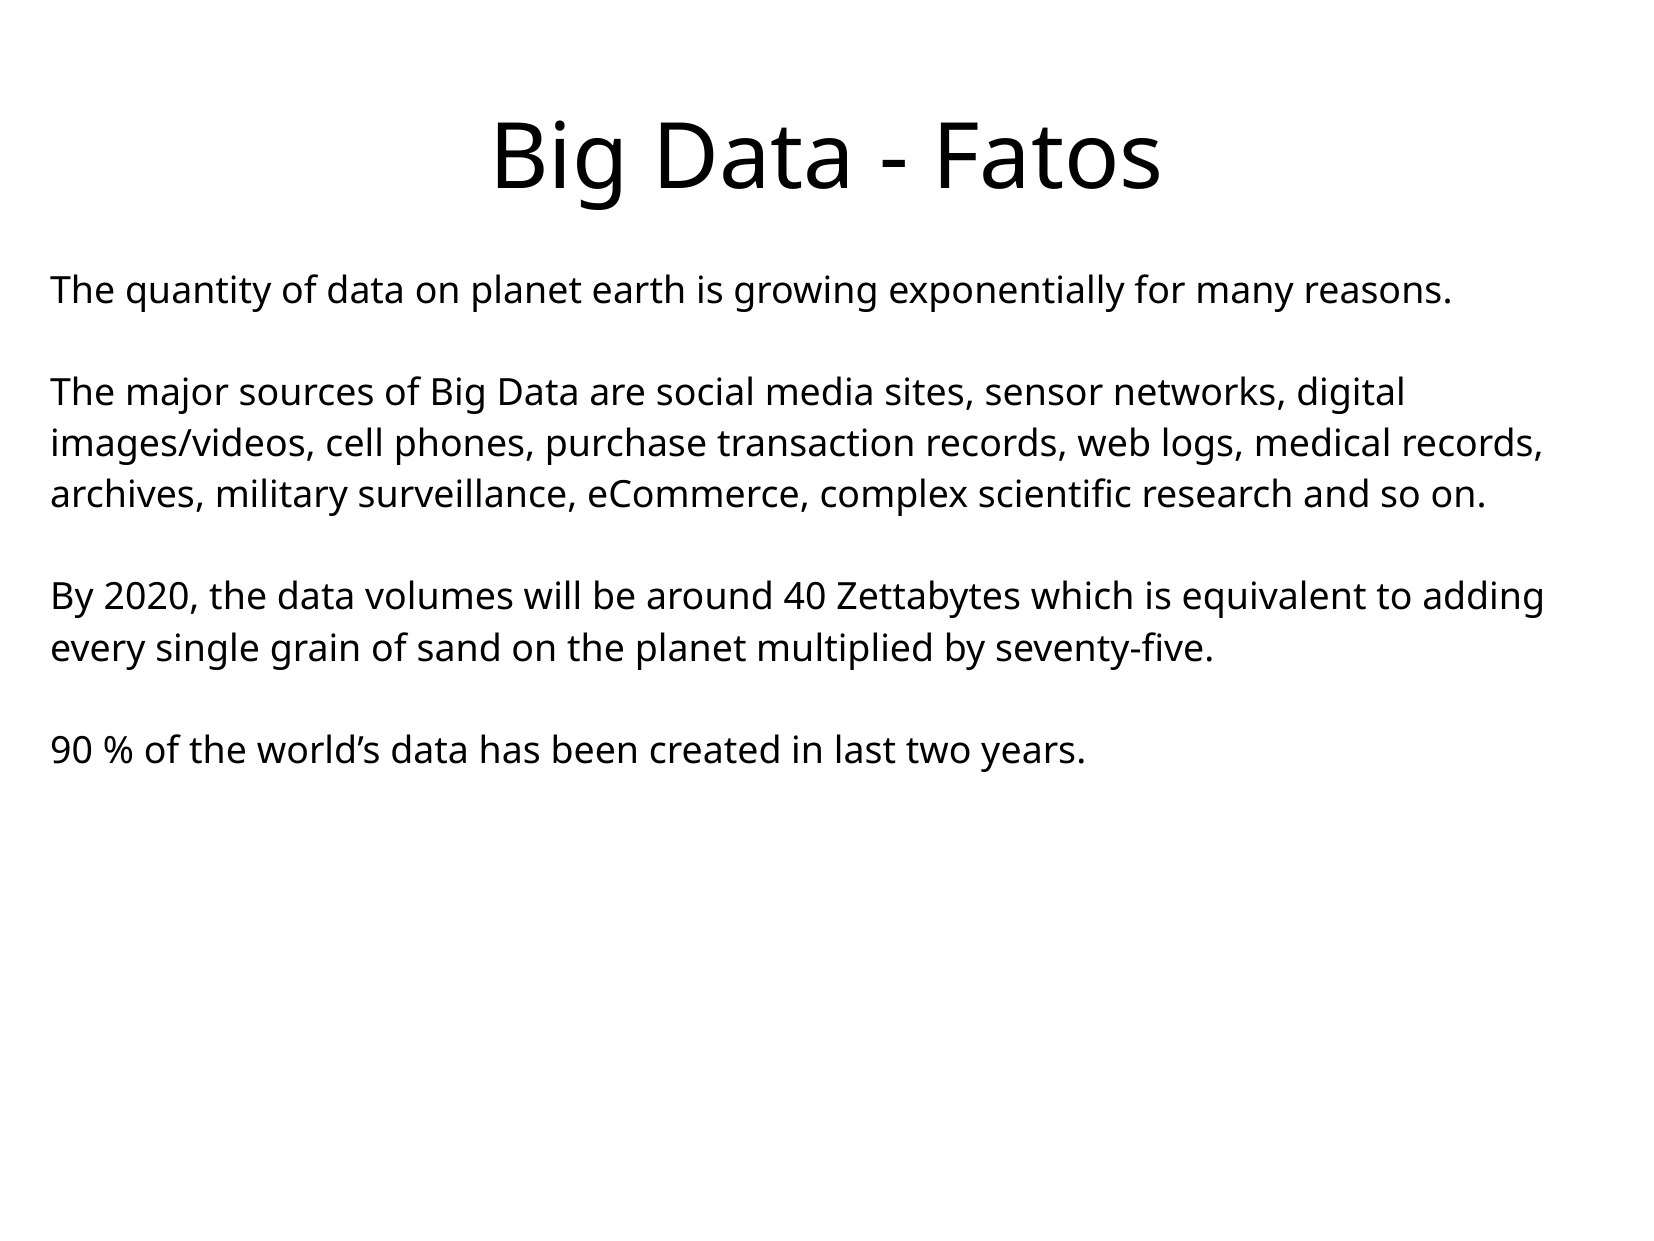

# Big Data - Fatos
The quantity of data on planet earth is growing exponentially for many reasons.
The major sources of Big Data are social media sites, sensor networks, digital images/videos, cell phones, purchase transaction records, web logs, medical records, archives, military surveillance, eCommerce, complex scientific research and so on.
By 2020, the data volumes will be around 40 Zettabytes which is equivalent to adding every single grain of sand on the planet multiplied by seventy-five.
90 % of the world’s data has been created in last two years.